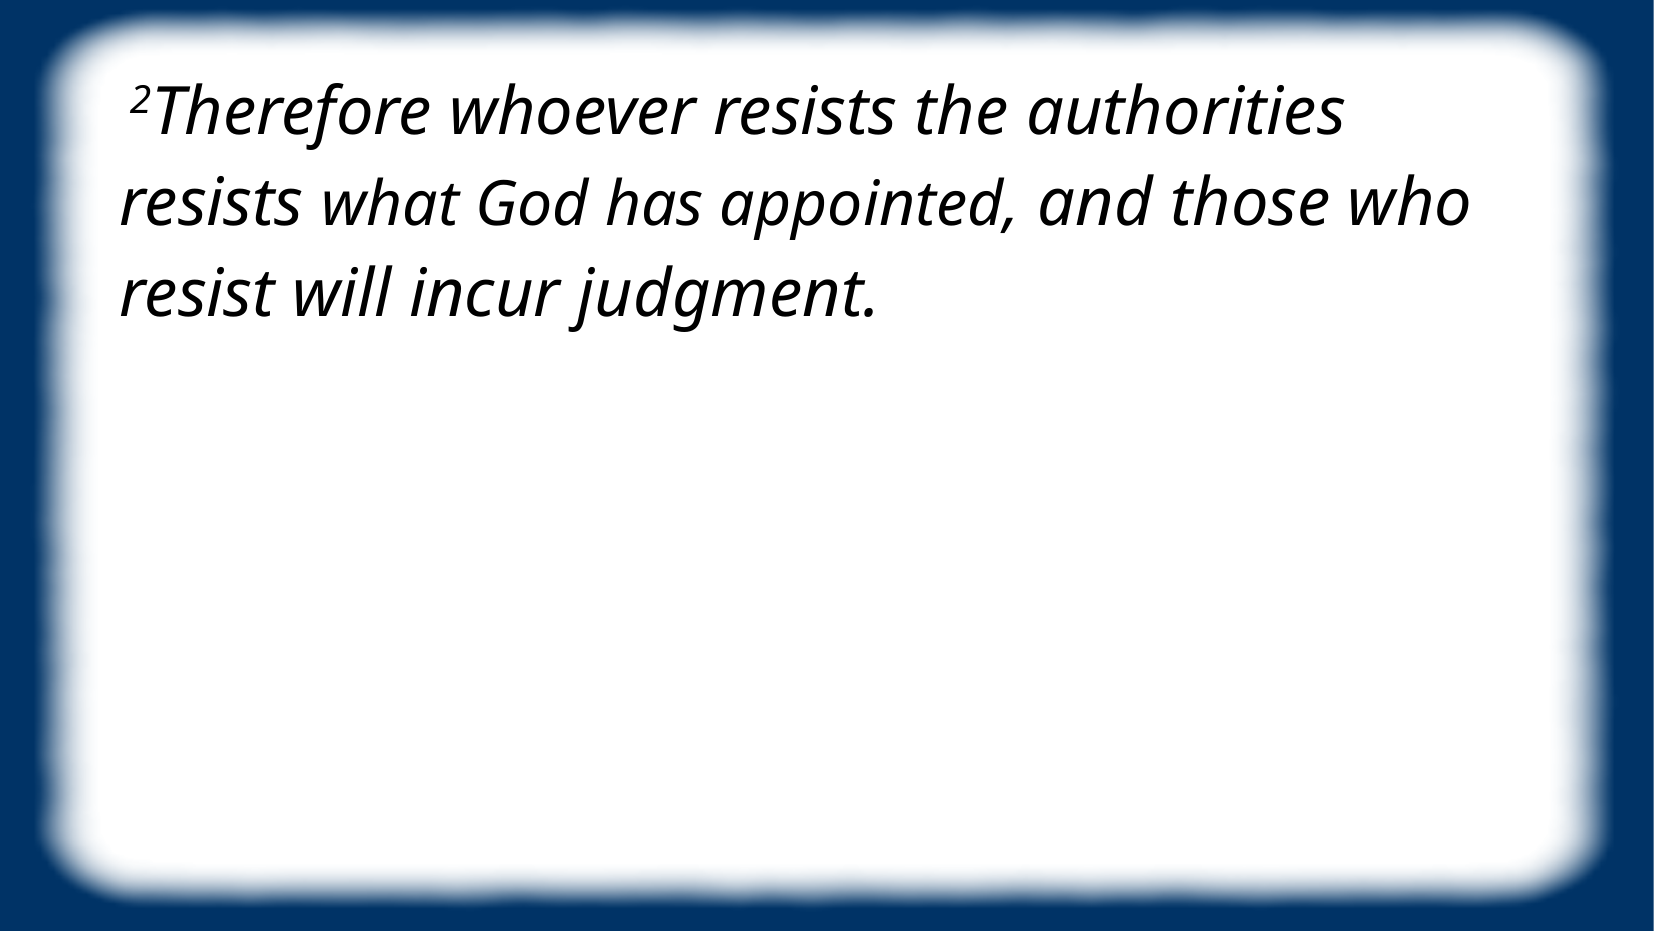

2Therefore whoever resists the authorities resists what God has appointed, and those who resist will incur judgment.